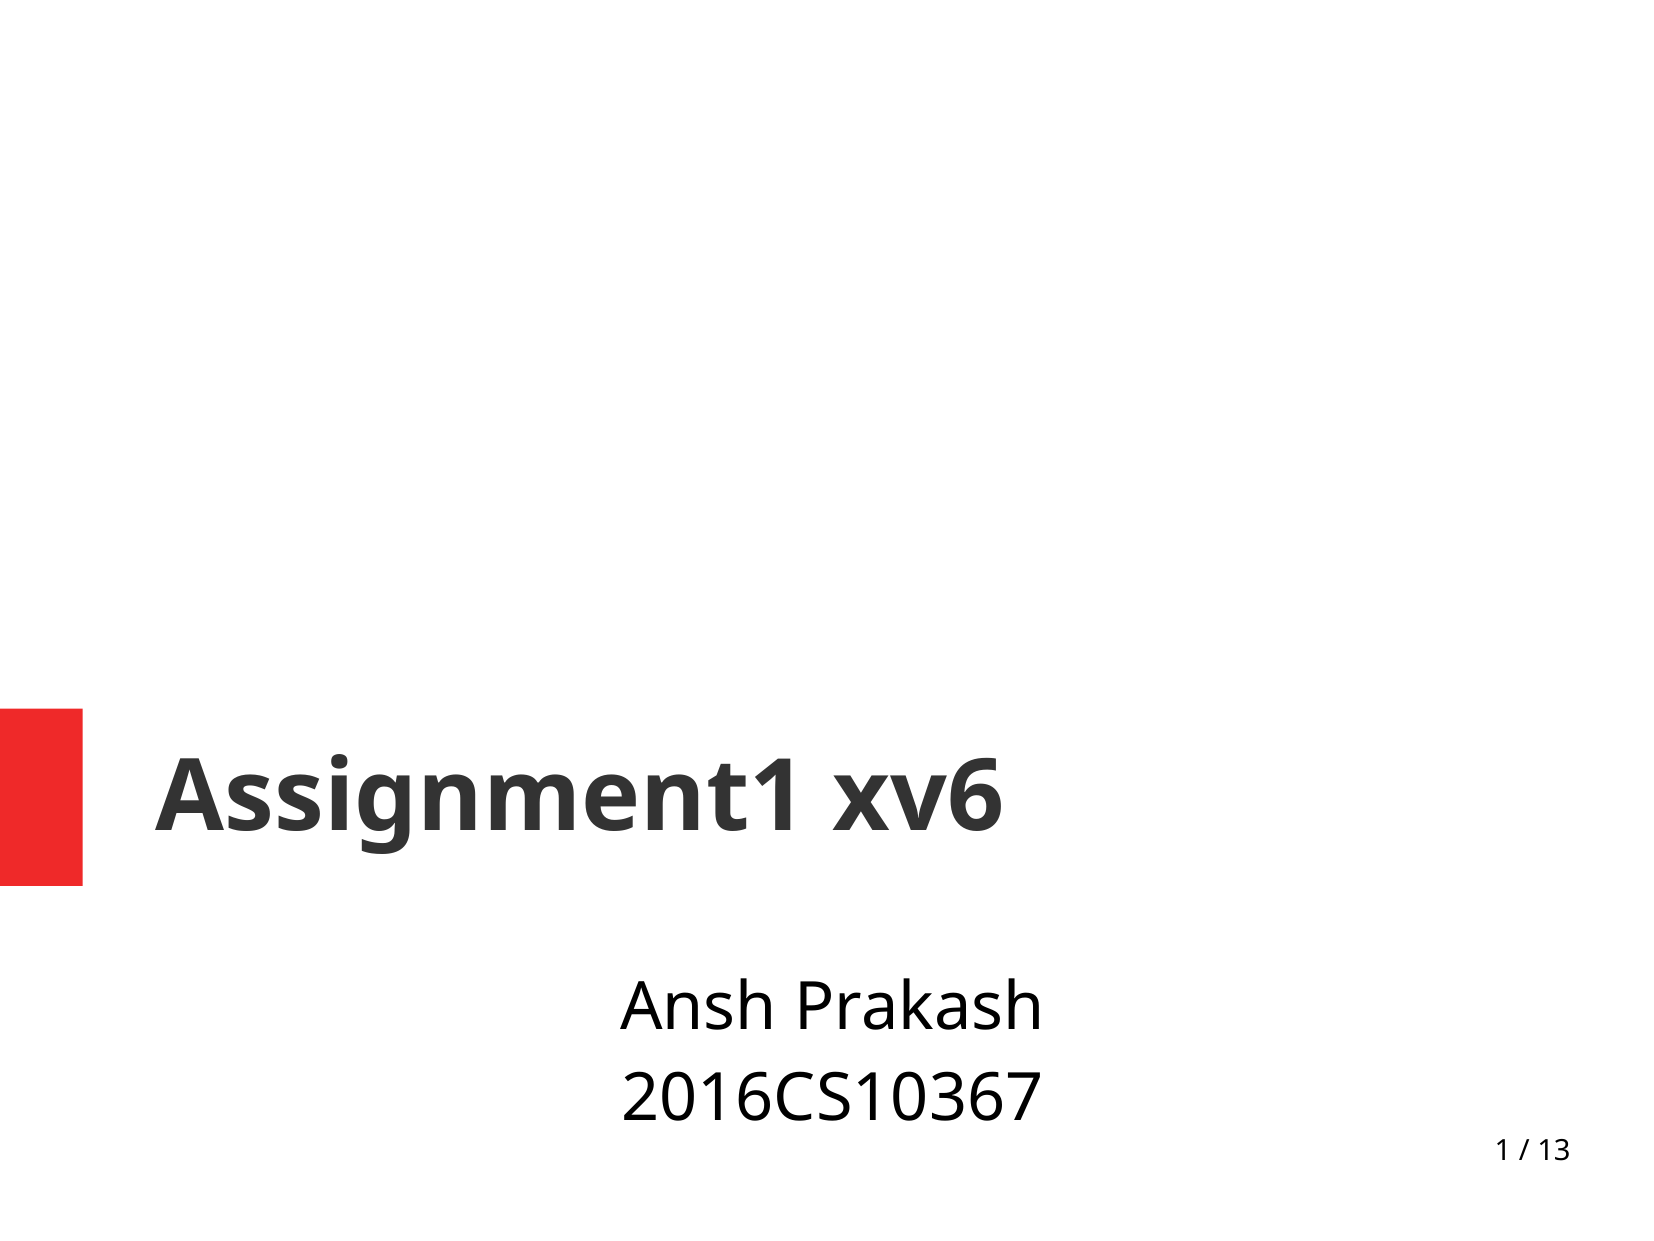

# Assignment1 xv6
Ansh Prakash
2016CS10367
1